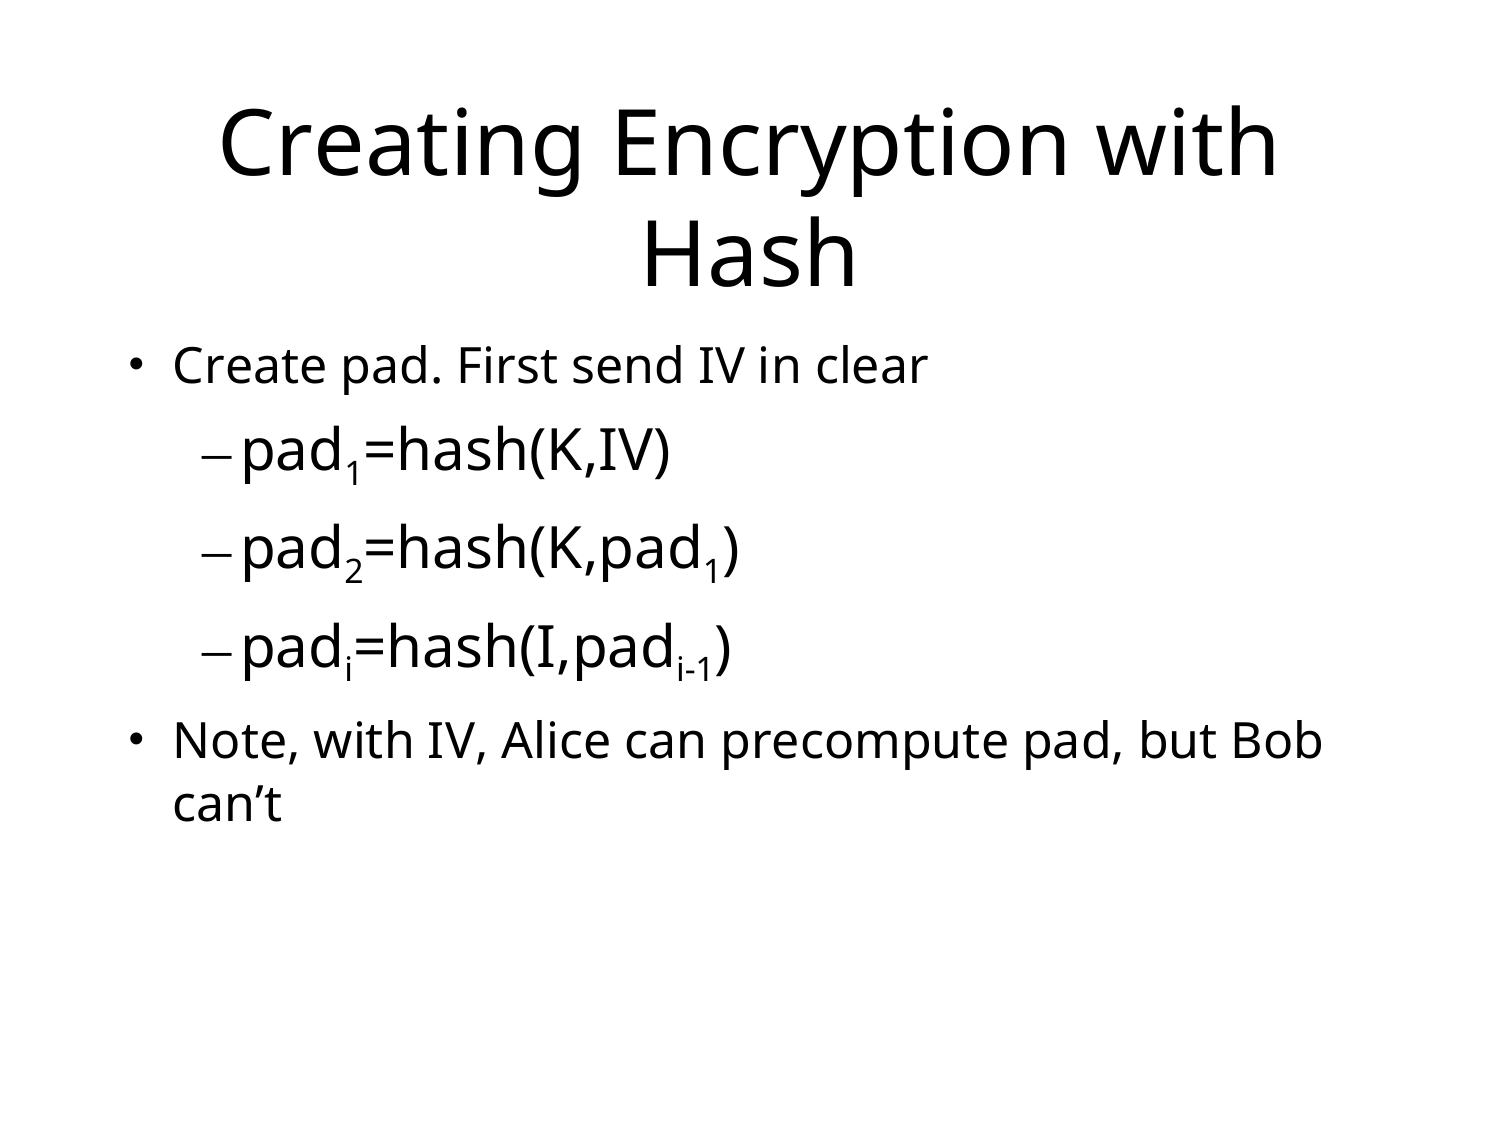

# Creating Encryption with Hash
Create pad. First send IV in clear
pad1=hash(K,IV)
pad2=hash(K,pad1)
padi=hash(I,padi-1)
Note, with IV, Alice can precompute pad, but Bob can’t